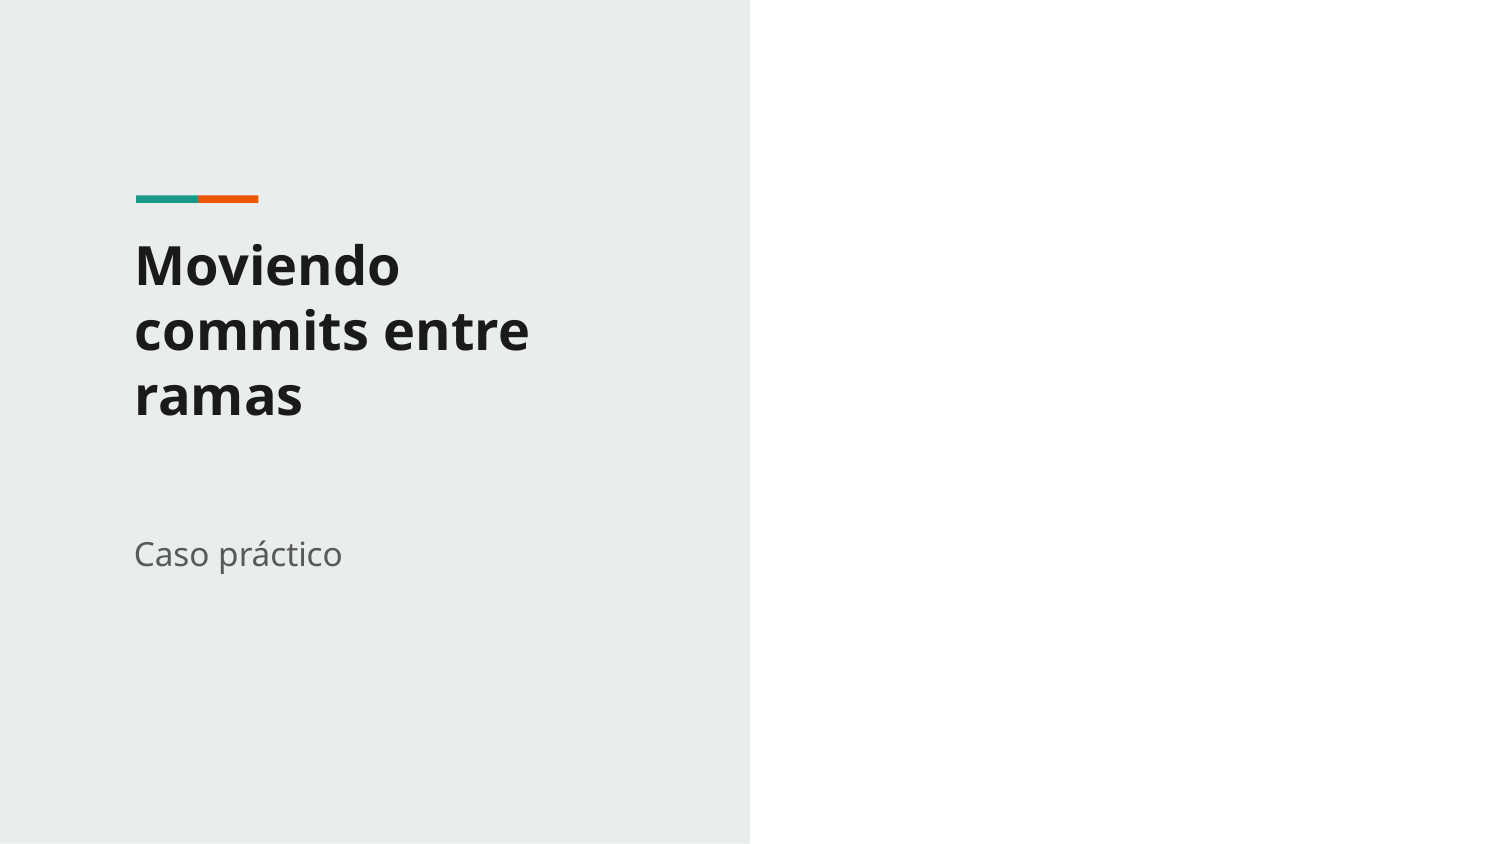

# Moviendo commits entre ramas
Caso práctico